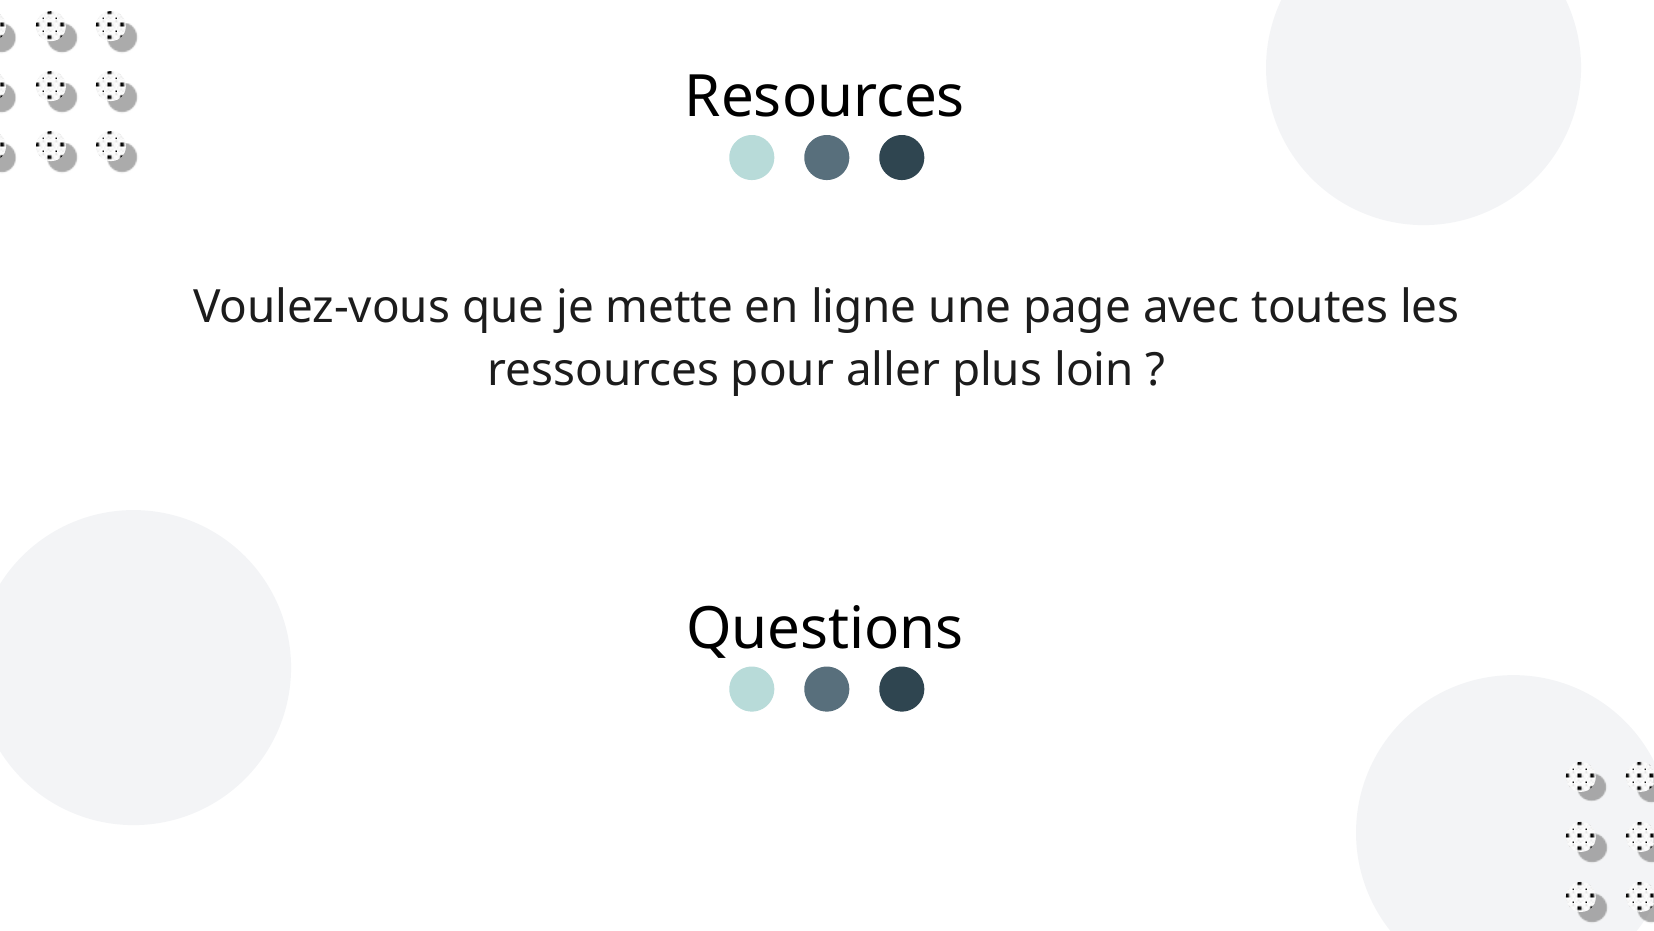

Resources
Voulez-vous que je mette en ligne une page avec toutes les ressources pour aller plus loin ?
Questions